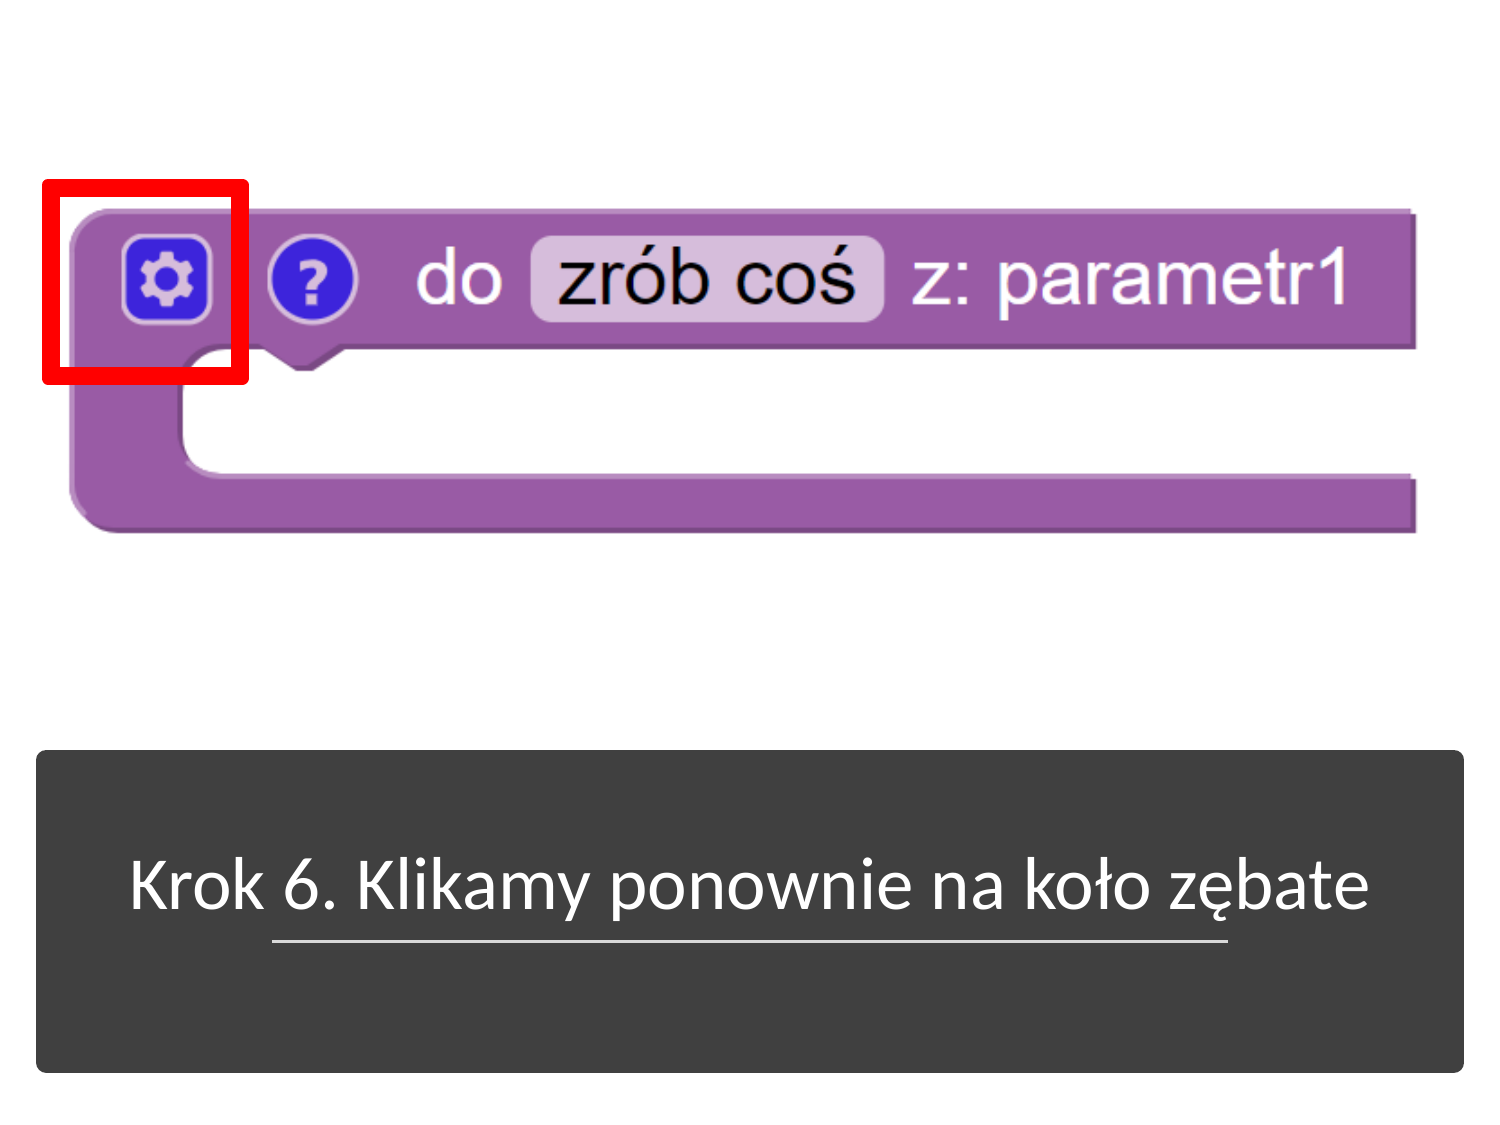

# Krok 6. Klikamy ponownie na koło zębate